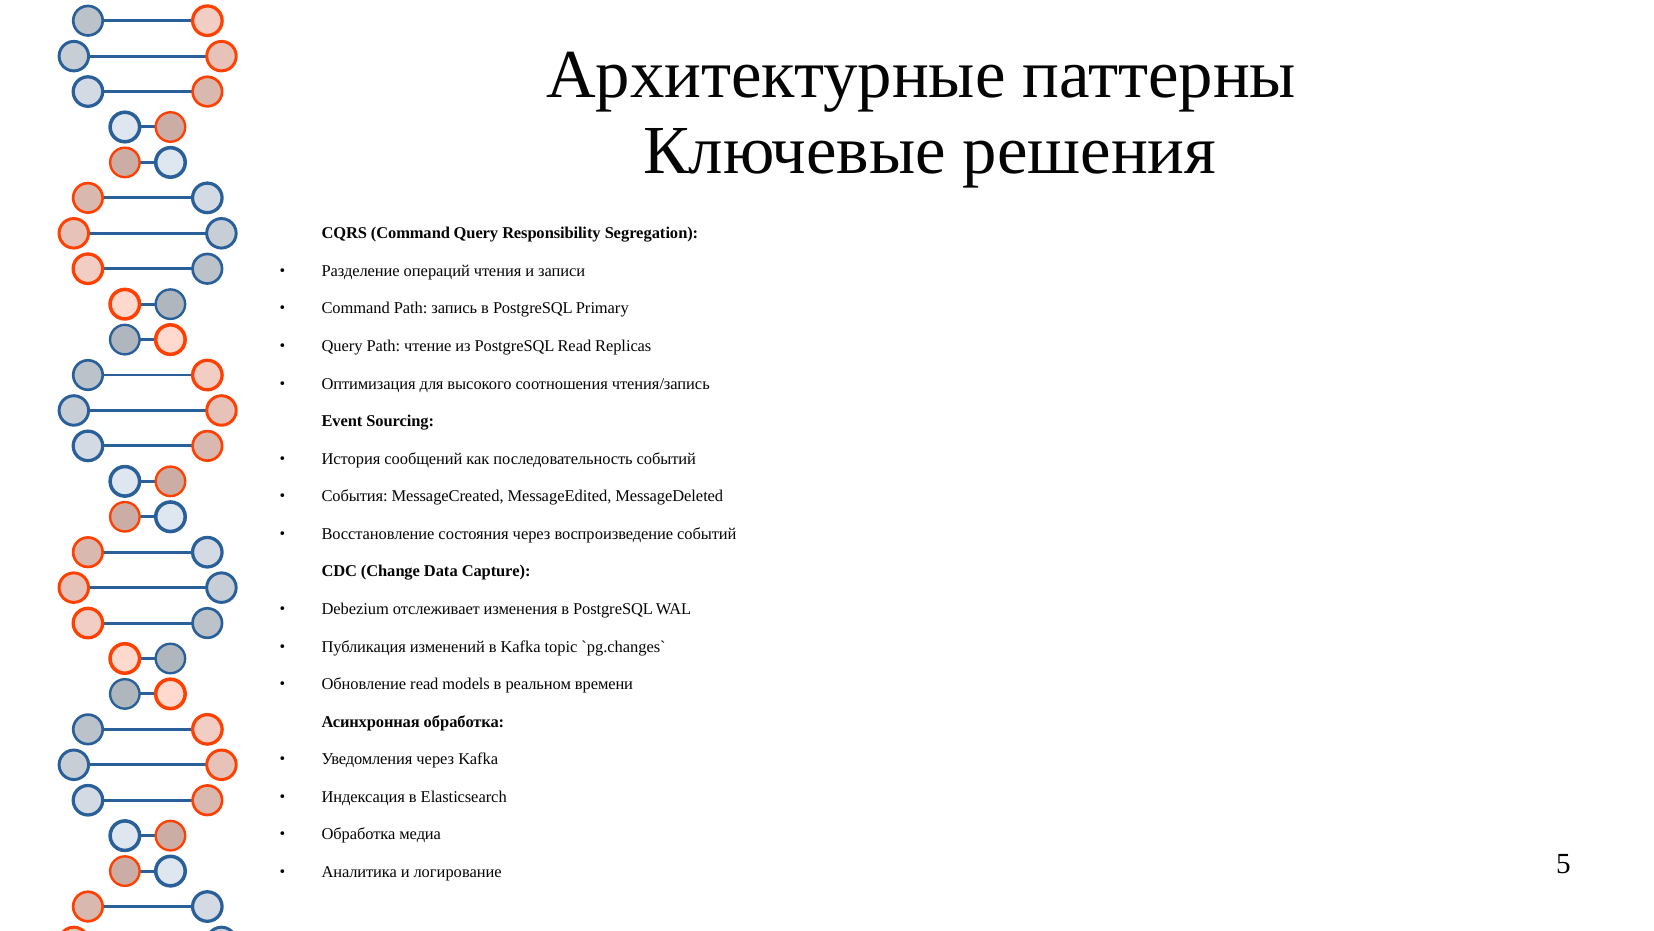

# Архитектурные паттерны Ключевые решения
CQRS (Command Query Responsibility Segregation):
Разделение операций чтения и записи
Command Path: запись в PostgreSQL Primary
Query Path: чтение из PostgreSQL Read Replicas
Оптимизация для высокого соотношения чтения/запись
Event Sourcing:
История сообщений как последовательность событий
События: MessageCreated, MessageEdited, MessageDeleted
Восстановление состояния через воспроизведение событий
CDC (Change Data Capture):
Debezium отслеживает изменения в PostgreSQL WAL
Публикация изменений в Kafka topic `pg.changes`
Обновление read models в реальном времени
Асинхронная обработка:
Уведомления через Kafka
Индексация в Elasticsearch
Обработка медиа
Аналитика и логирование
5